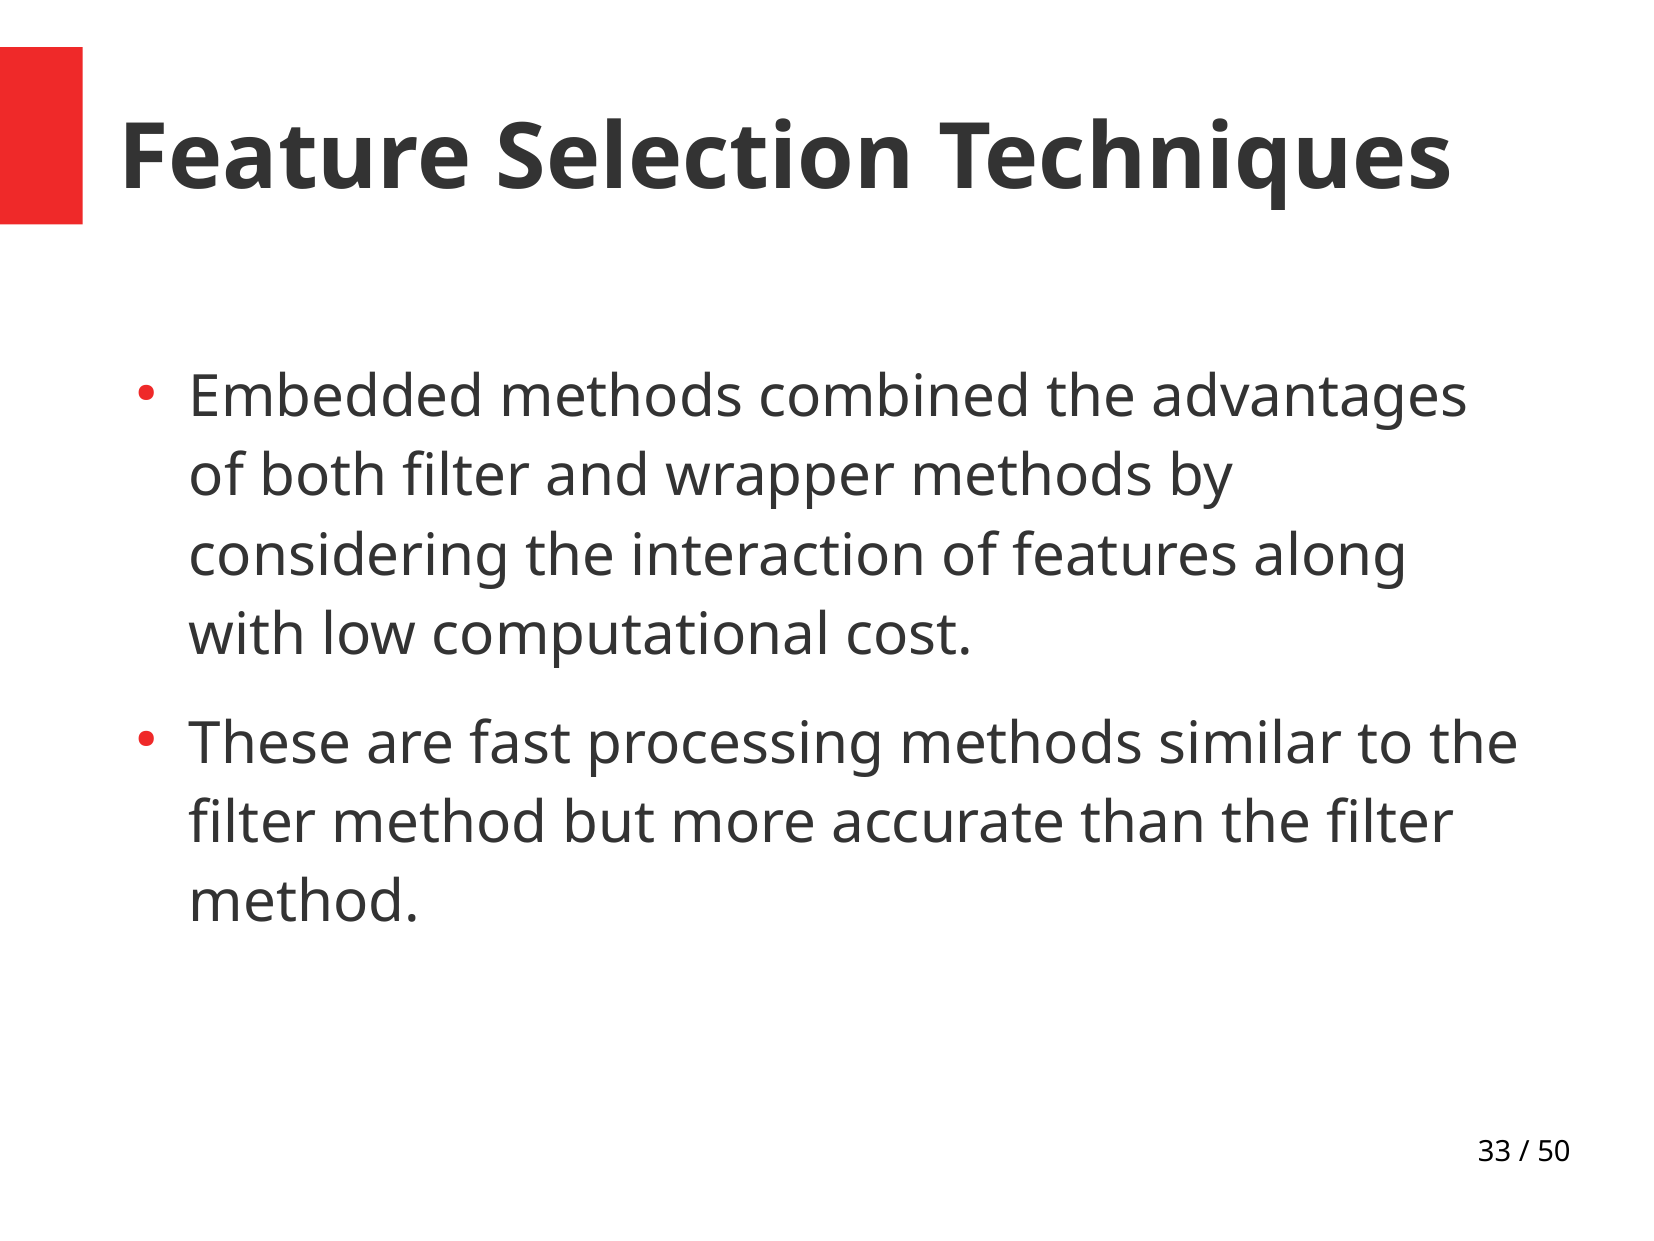

# Feature Selection Techniques
Embedded methods combined the advantages of both filter and wrapper methods by considering the interaction of features along with low computational cost.
These are fast processing methods similar to the filter method but more accurate than the filter method.
33